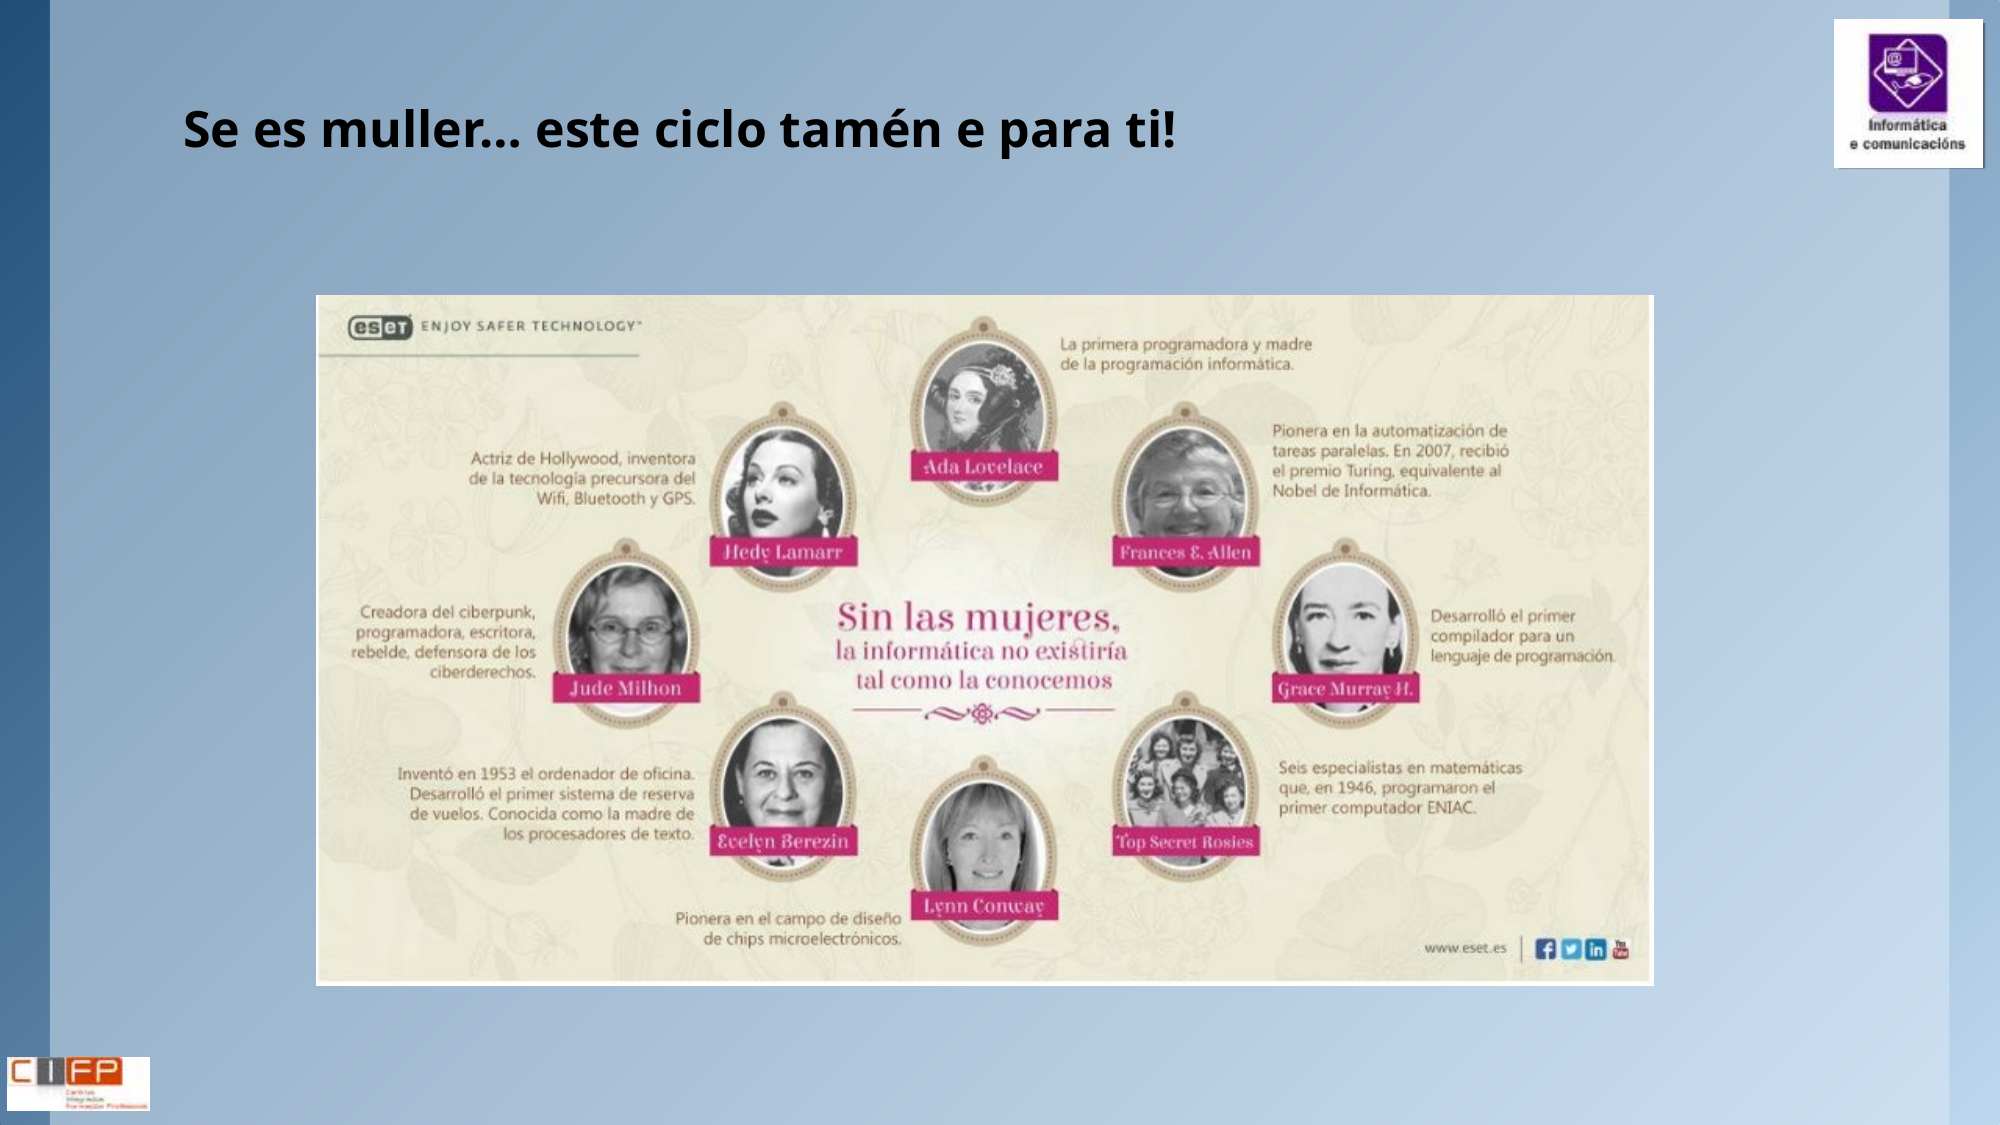

Se es muller… este ciclo tamén e para ti!